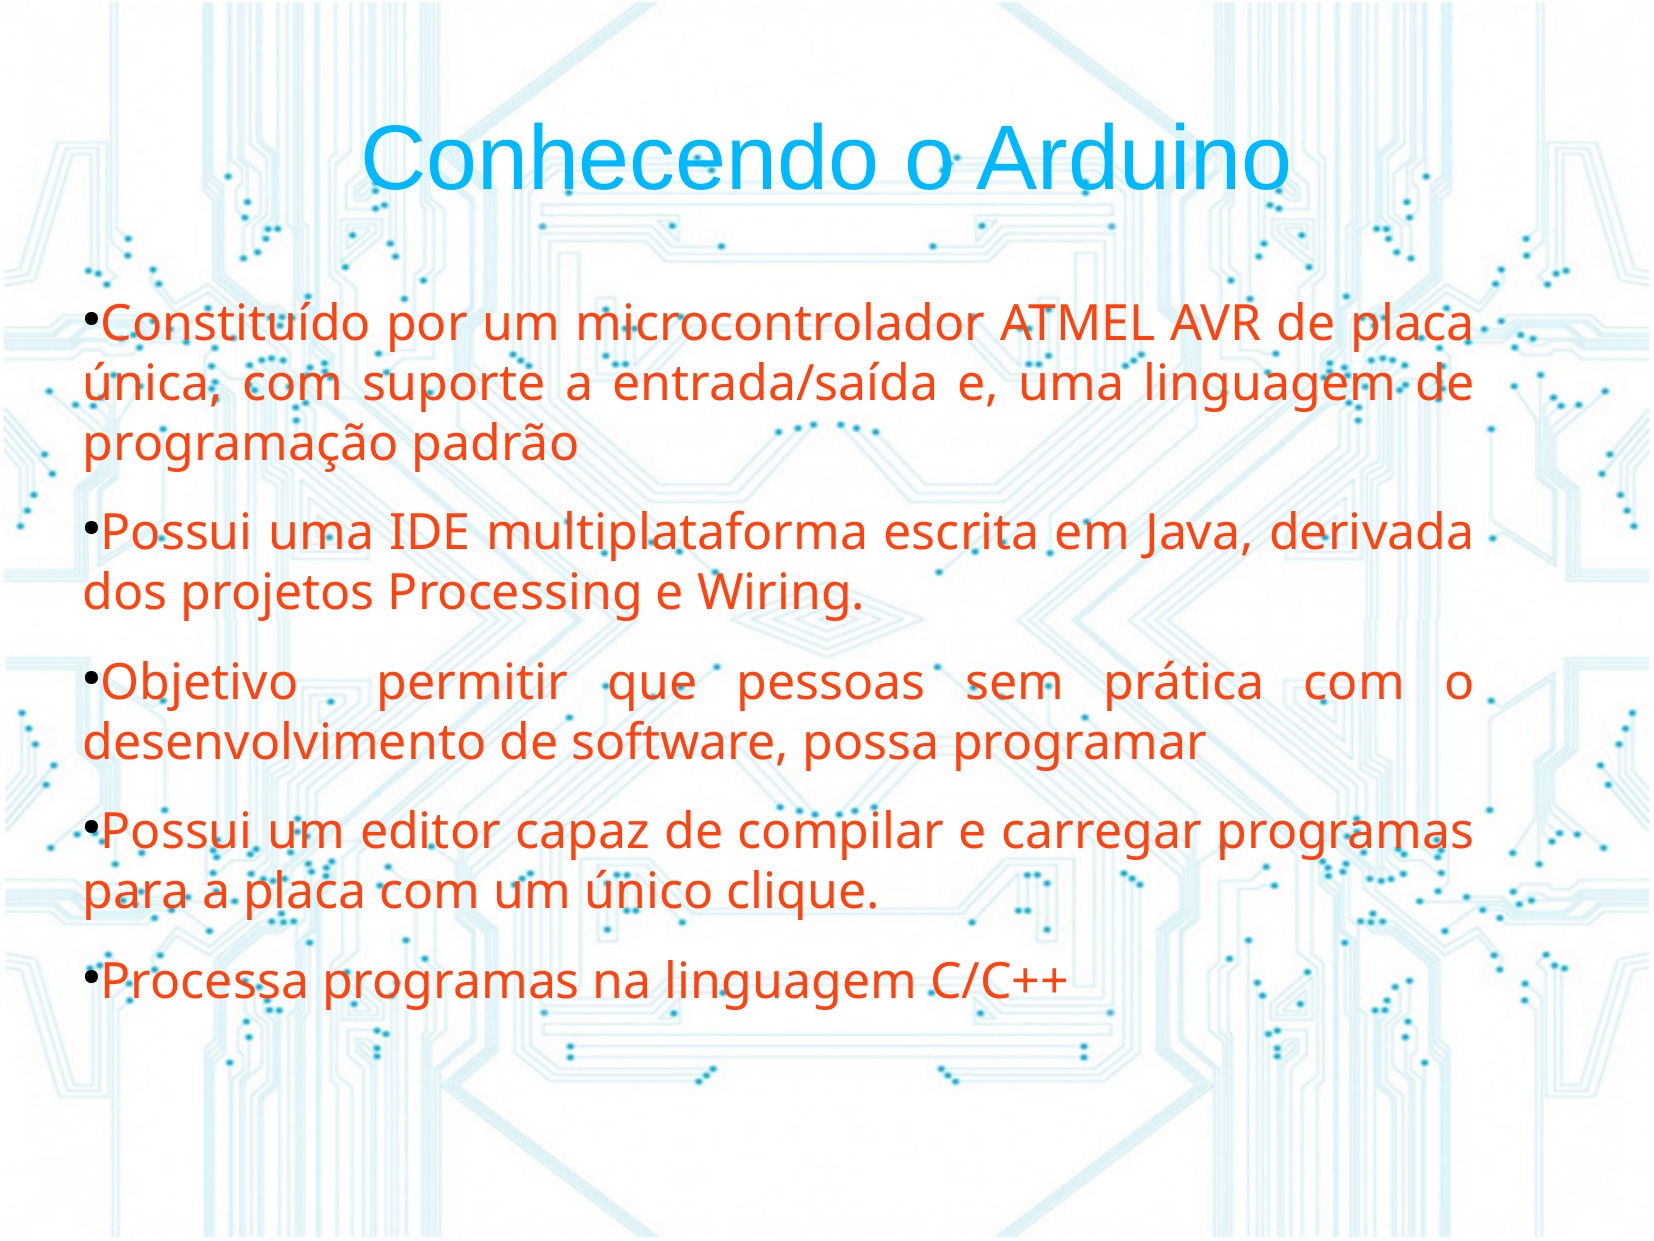

# Conhecendo o Arduino
Constituído por um microcontrolador ATMEL AVR de placa única, com suporte a entrada/saída e, uma linguagem de programação padrão
Possui uma IDE multiplataforma escrita em Java, derivada dos projetos Processing e Wiring.
Objetivo permitir que pessoas sem prática com o desenvolvimento de software, possa programar
Possui um editor capaz de compilar e carregar programas para a placa com um único clique.
Processa programas na linguagem C/C++